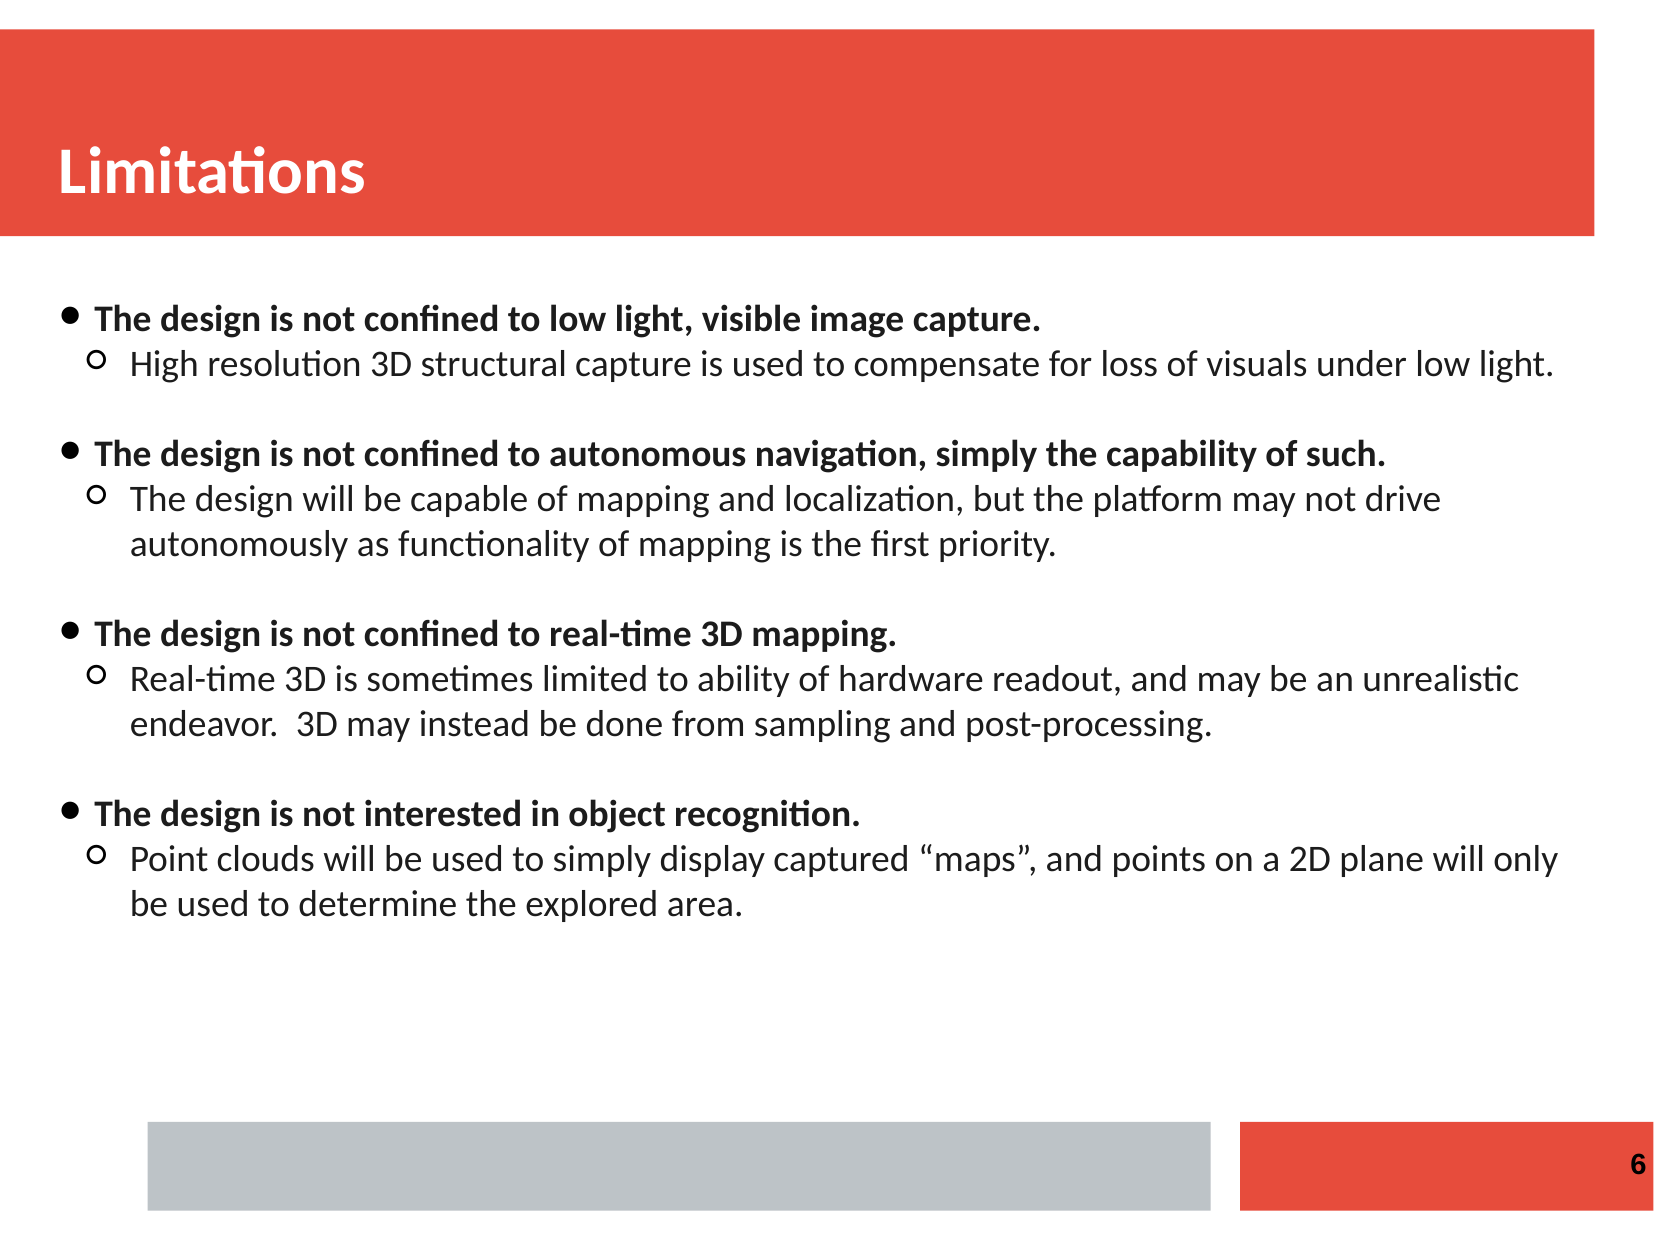

Limitations
The design is not confined to low light, visible image capture.
High resolution 3D structural capture is used to compensate for loss of visuals under low light.
The design is not confined to autonomous navigation, simply the capability of such.
The design will be capable of mapping and localization, but the platform may not drive autonomously as functionality of mapping is the first priority.
The design is not confined to real-time 3D mapping.
Real-time 3D is sometimes limited to ability of hardware readout, and may be an unrealistic endeavor. 3D may instead be done from sampling and post-processing.
The design is not interested in object recognition.
Point clouds will be used to simply display captured “maps”, and points on a 2D plane will only be used to determine the explored area.